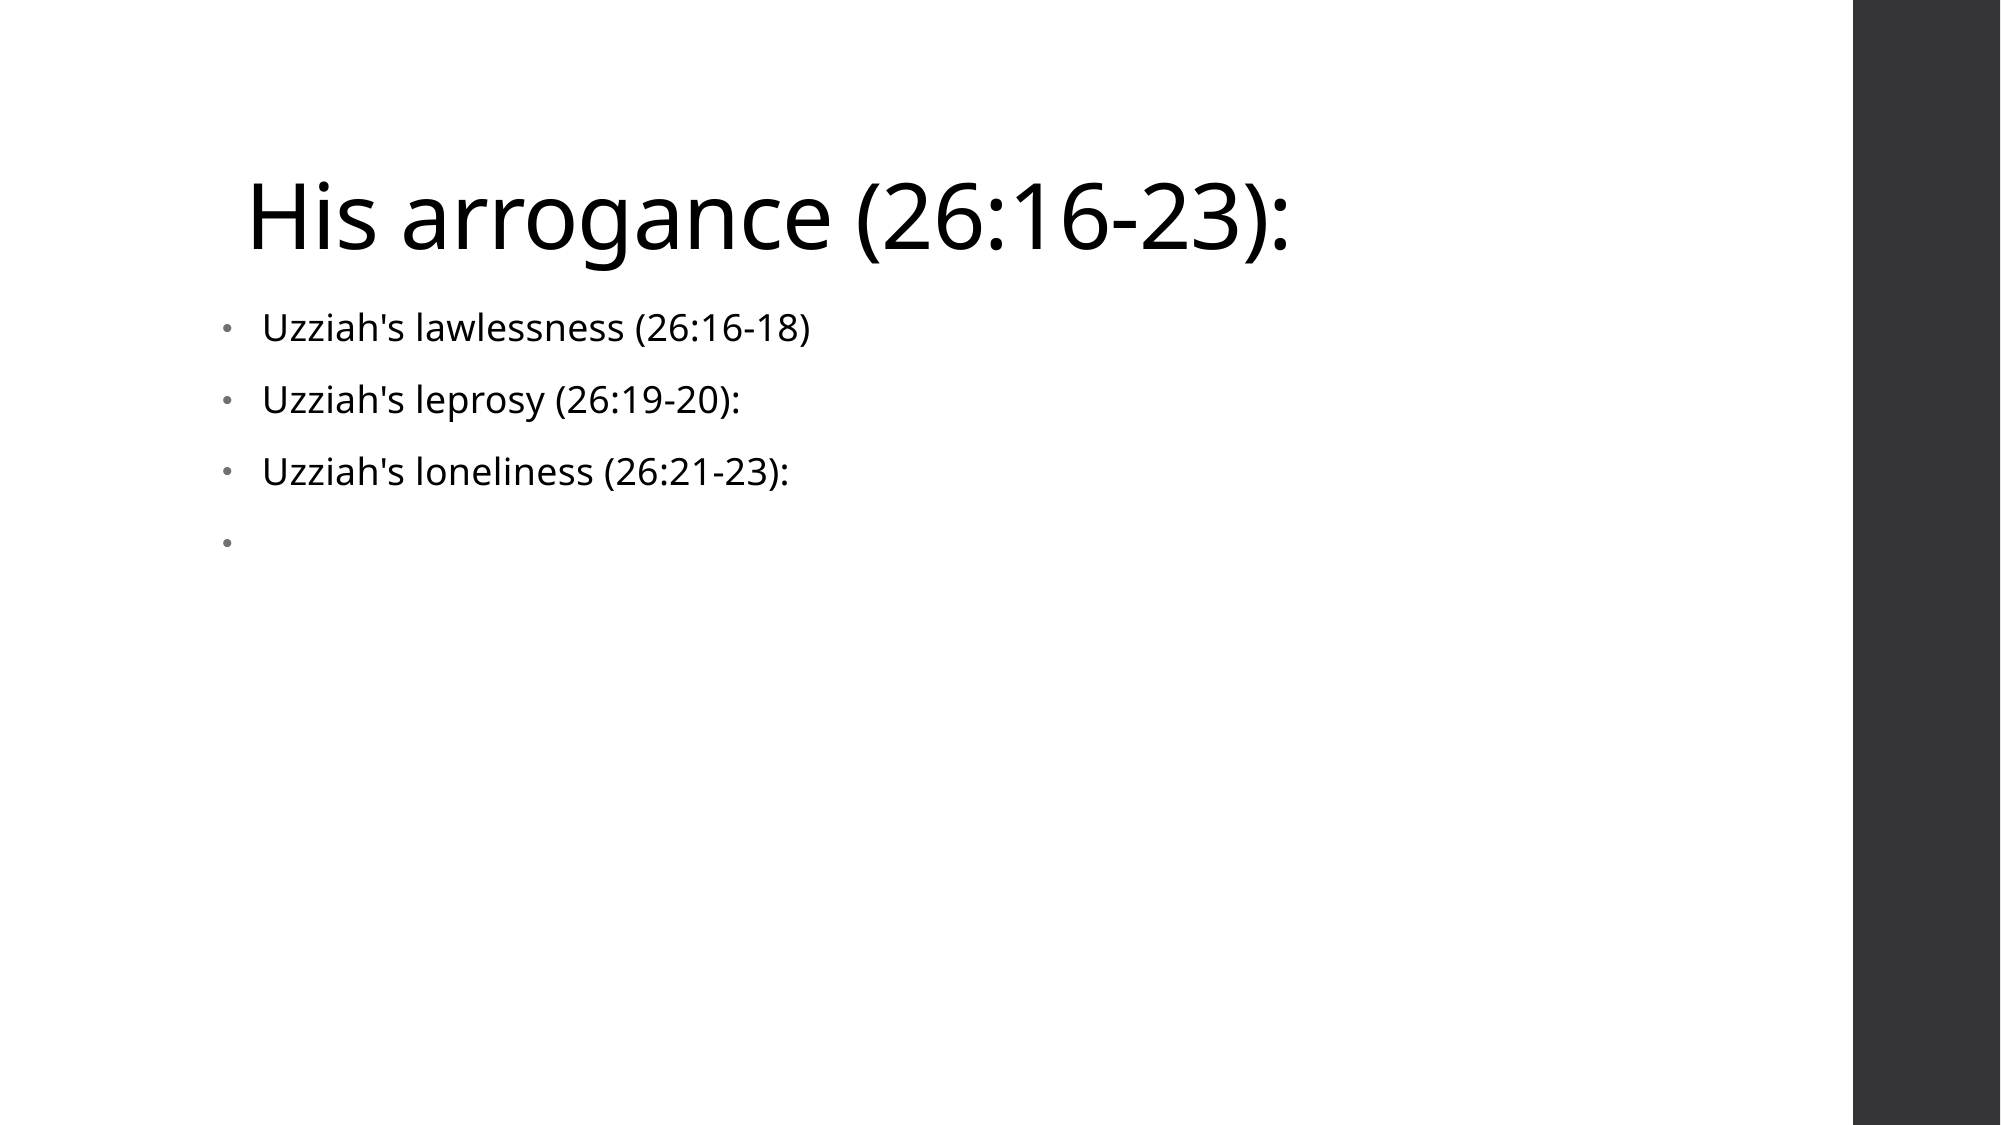

# His arrogance (26:16-23):
 Uzziah's lawlessness (26:16-18)
 Uzziah's leprosy (26:19-20):
 Uzziah's loneliness (26:21-23):